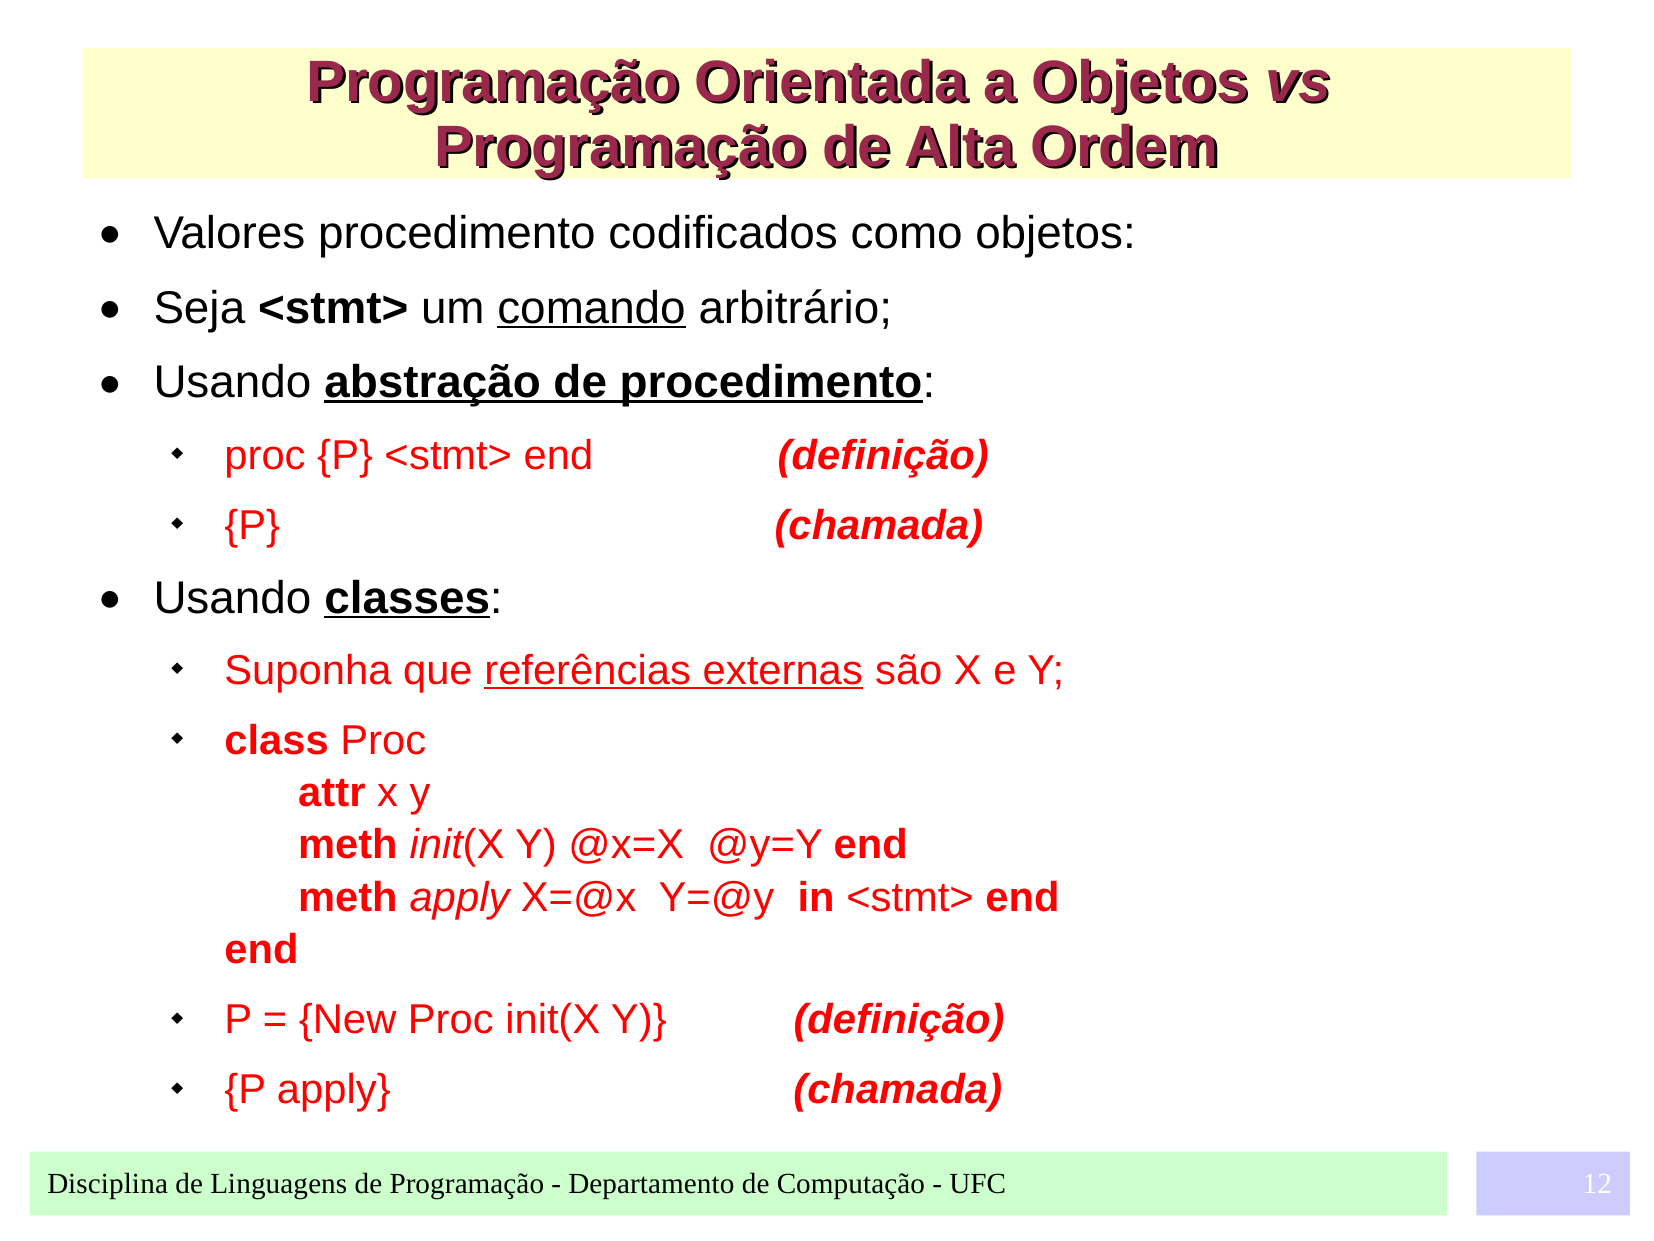

# Programação Orientada a Objetos vs Programação de Alta Ordem
Valores procedimento codificados como objetos:
Seja <stmt> um comando arbitrário;
Usando abstração de procedimento:
proc {P} <stmt> end (definição)
{P} (chamada)
Usando classes:
Suponha que referências externas são X e Y;
class Proc
	attr x y
	meth init(X Y) @x=X @y=Y end
	meth apply X=@x Y=@y in <stmt> end
end
P = {New Proc init(X Y)} (definição)
{P apply} (chamada)
Disciplina de Linguagens de Programação - Departamento de Computação - UFC
12